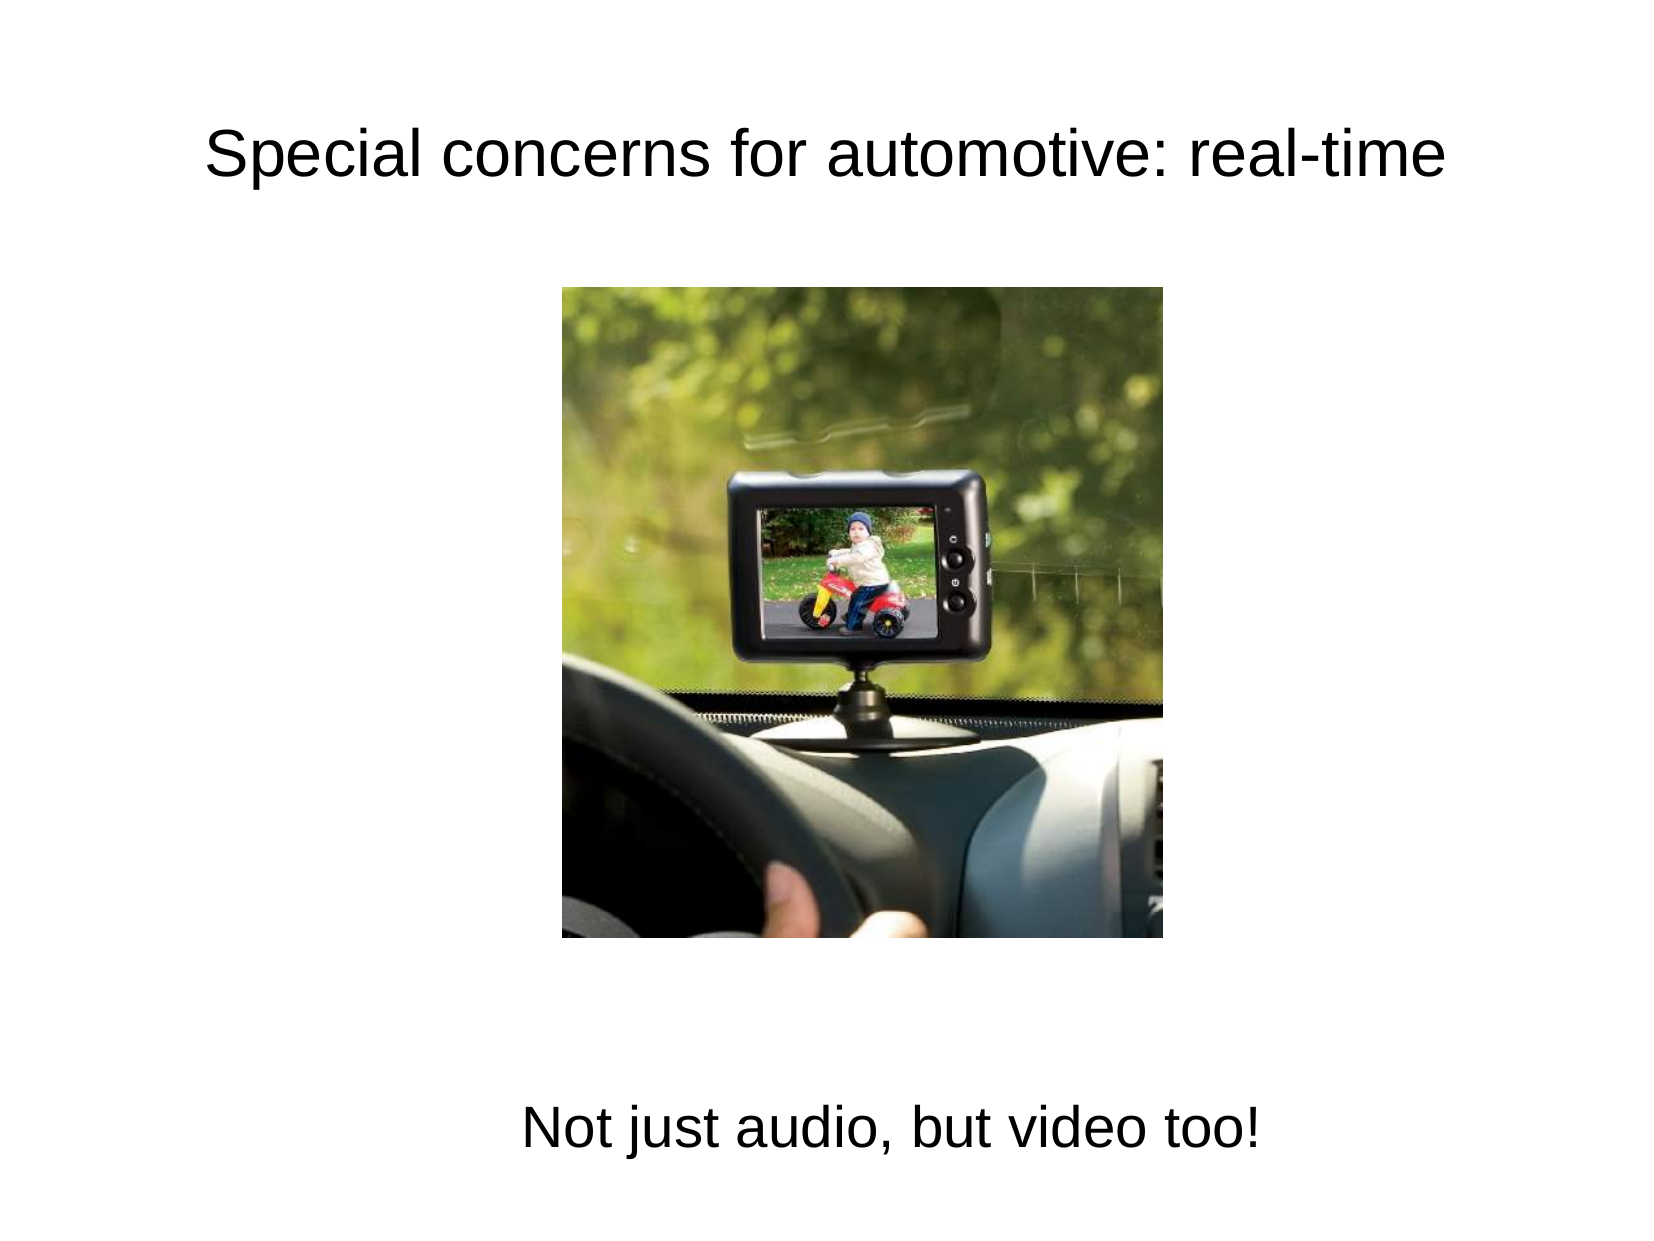

# Special concerns for automotive: real-time
Not just audio, but video too!